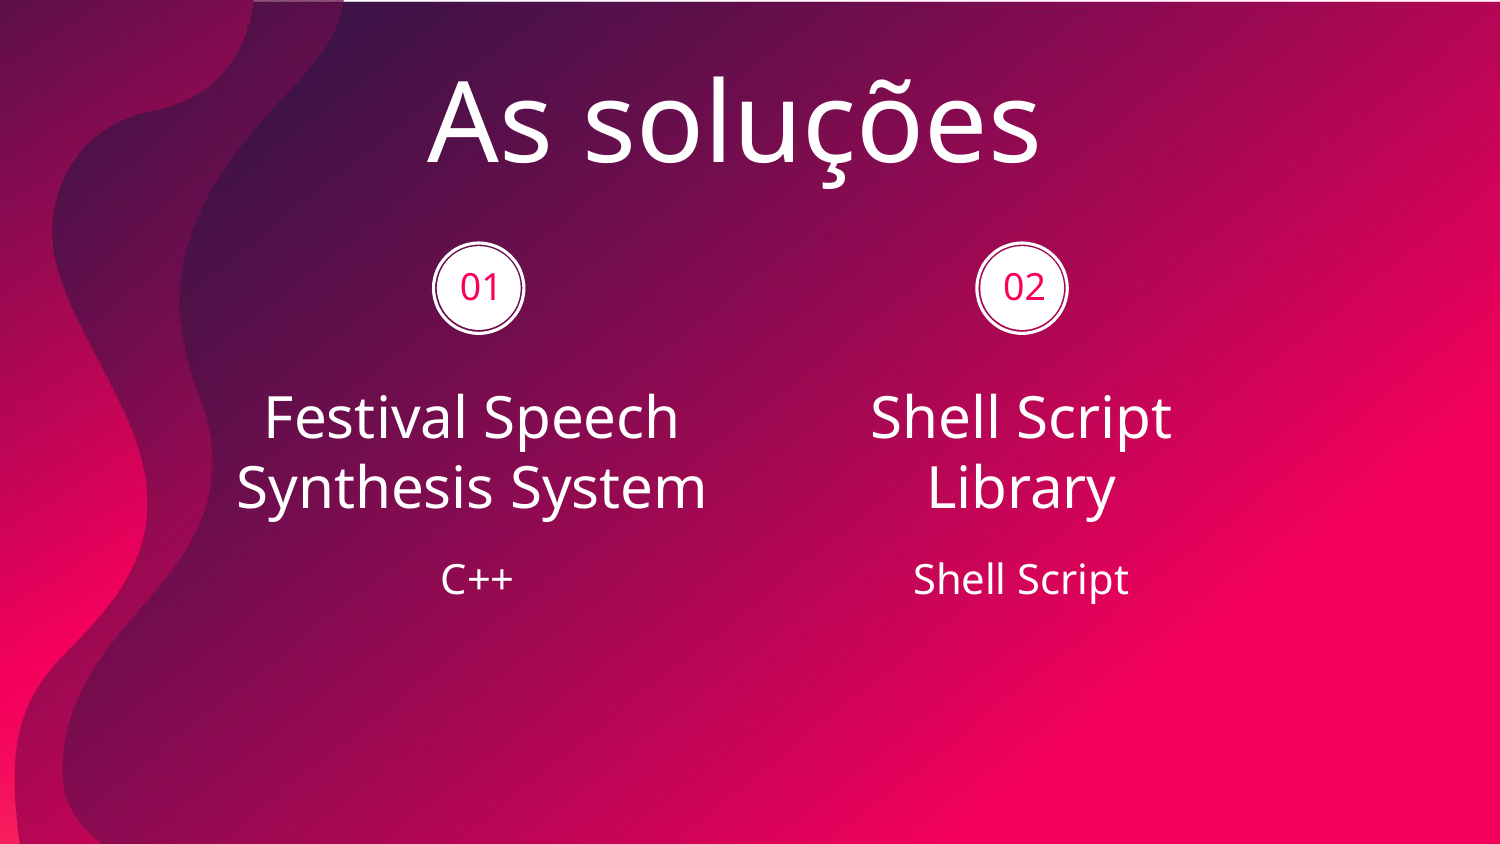

As soluções
01
02
Festival Speech Synthesis System
Shell Script
Library
C++
Shell Script